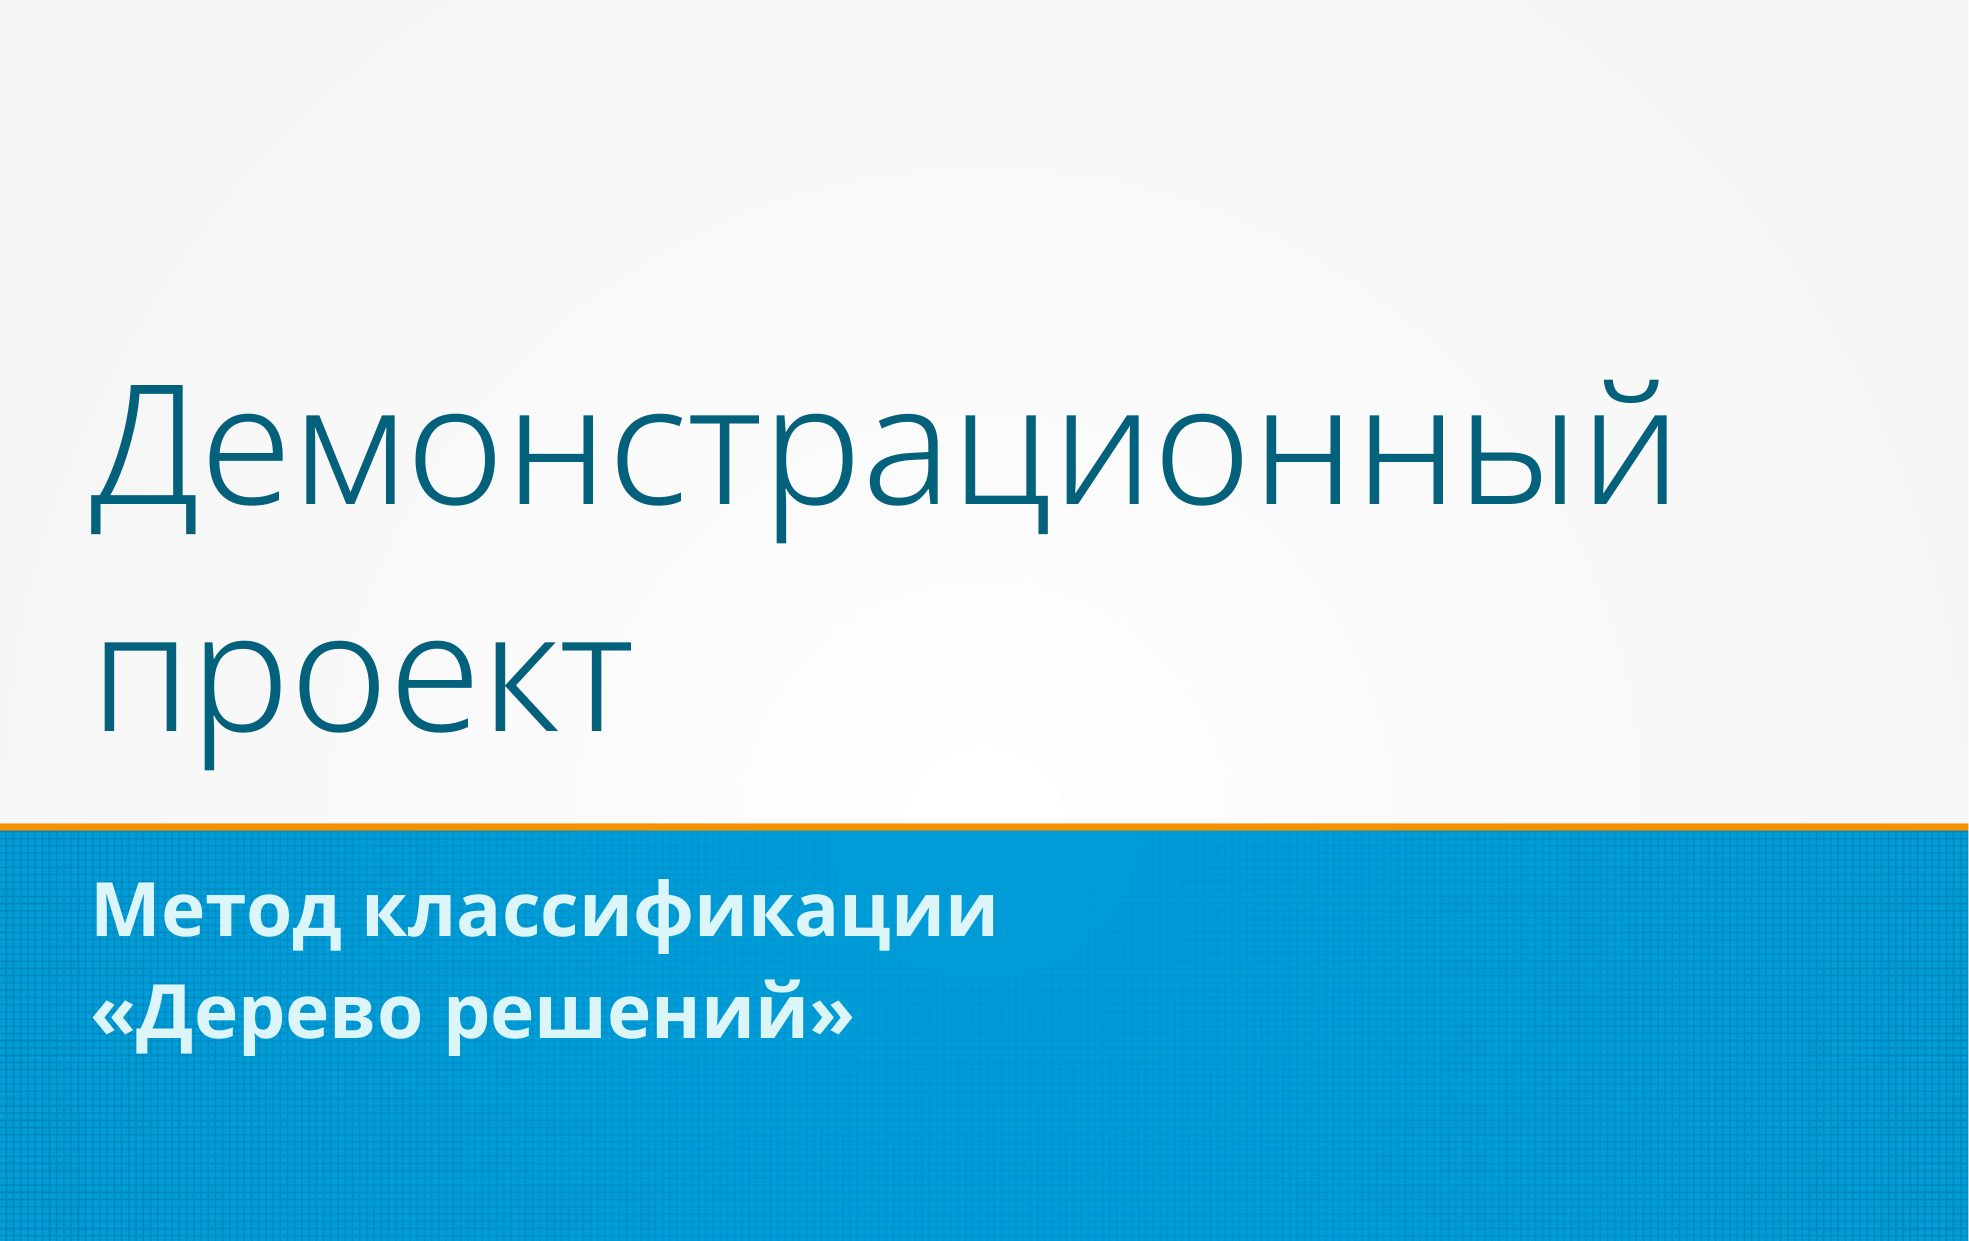

# Демонстрационный проект
Метод классификации
«Дерево решений»